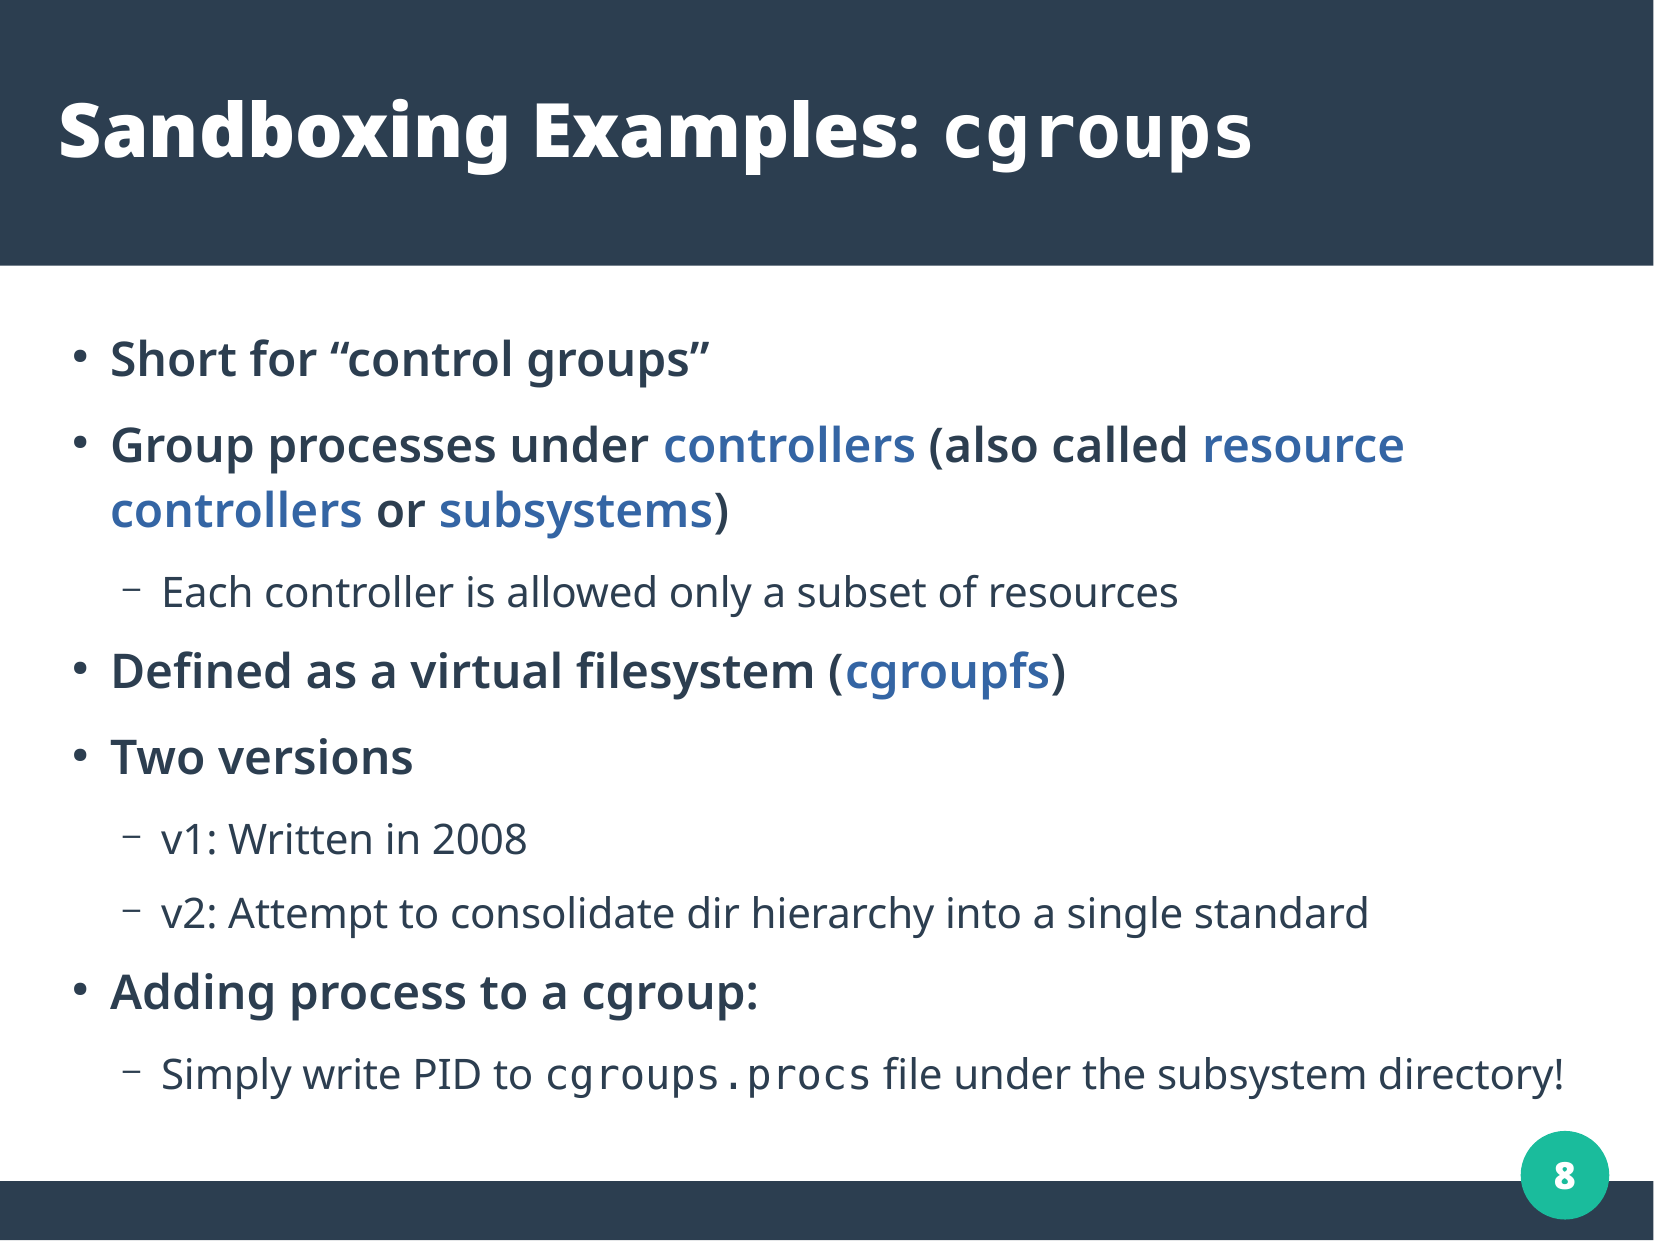

# Sandboxing Examples: cgroups
Short for “control groups”
Group processes under controllers (also called resource controllers or subsystems)
Each controller is allowed only a subset of resources
Defined as a virtual filesystem (cgroupfs)
Two versions
v1: Written in 2008
v2: Attempt to consolidate dir hierarchy into a single standard
Adding process to a cgroup:
Simply write PID to cgroups.procs file under the subsystem directory!
8